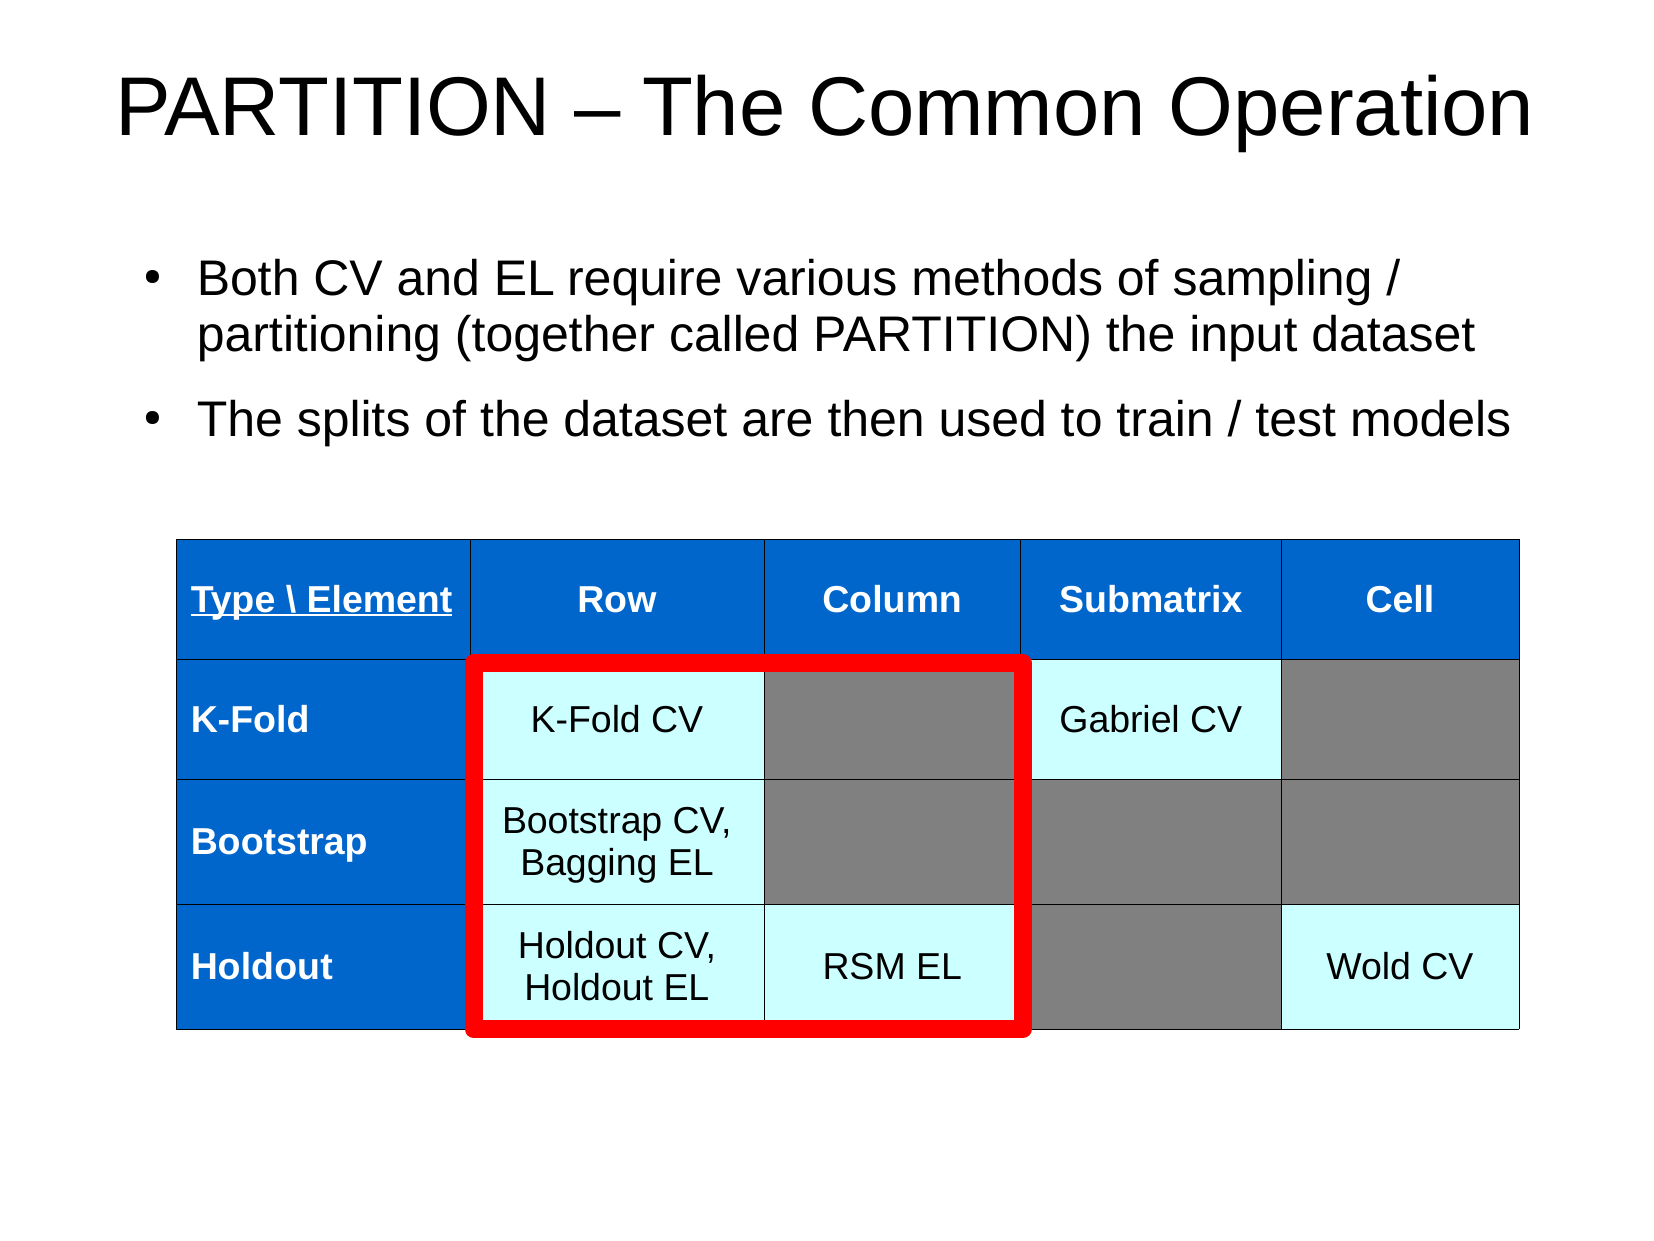

# PARTITION – The Common Operation
Both CV and EL require various methods of sampling / partitioning (together called PARTITION) the input dataset
The splits of the dataset are then used to train / test models
| Type \ Element | Row | Column | Submatrix | Cell |
| --- | --- | --- | --- | --- |
| K-Fold | K-Fold CV | | Gabriel CV | |
| Bootstrap | Bootstrap CV, Bagging EL | | | |
| Holdout | Holdout CV, Holdout EL | RSM EL | | Wold CV |